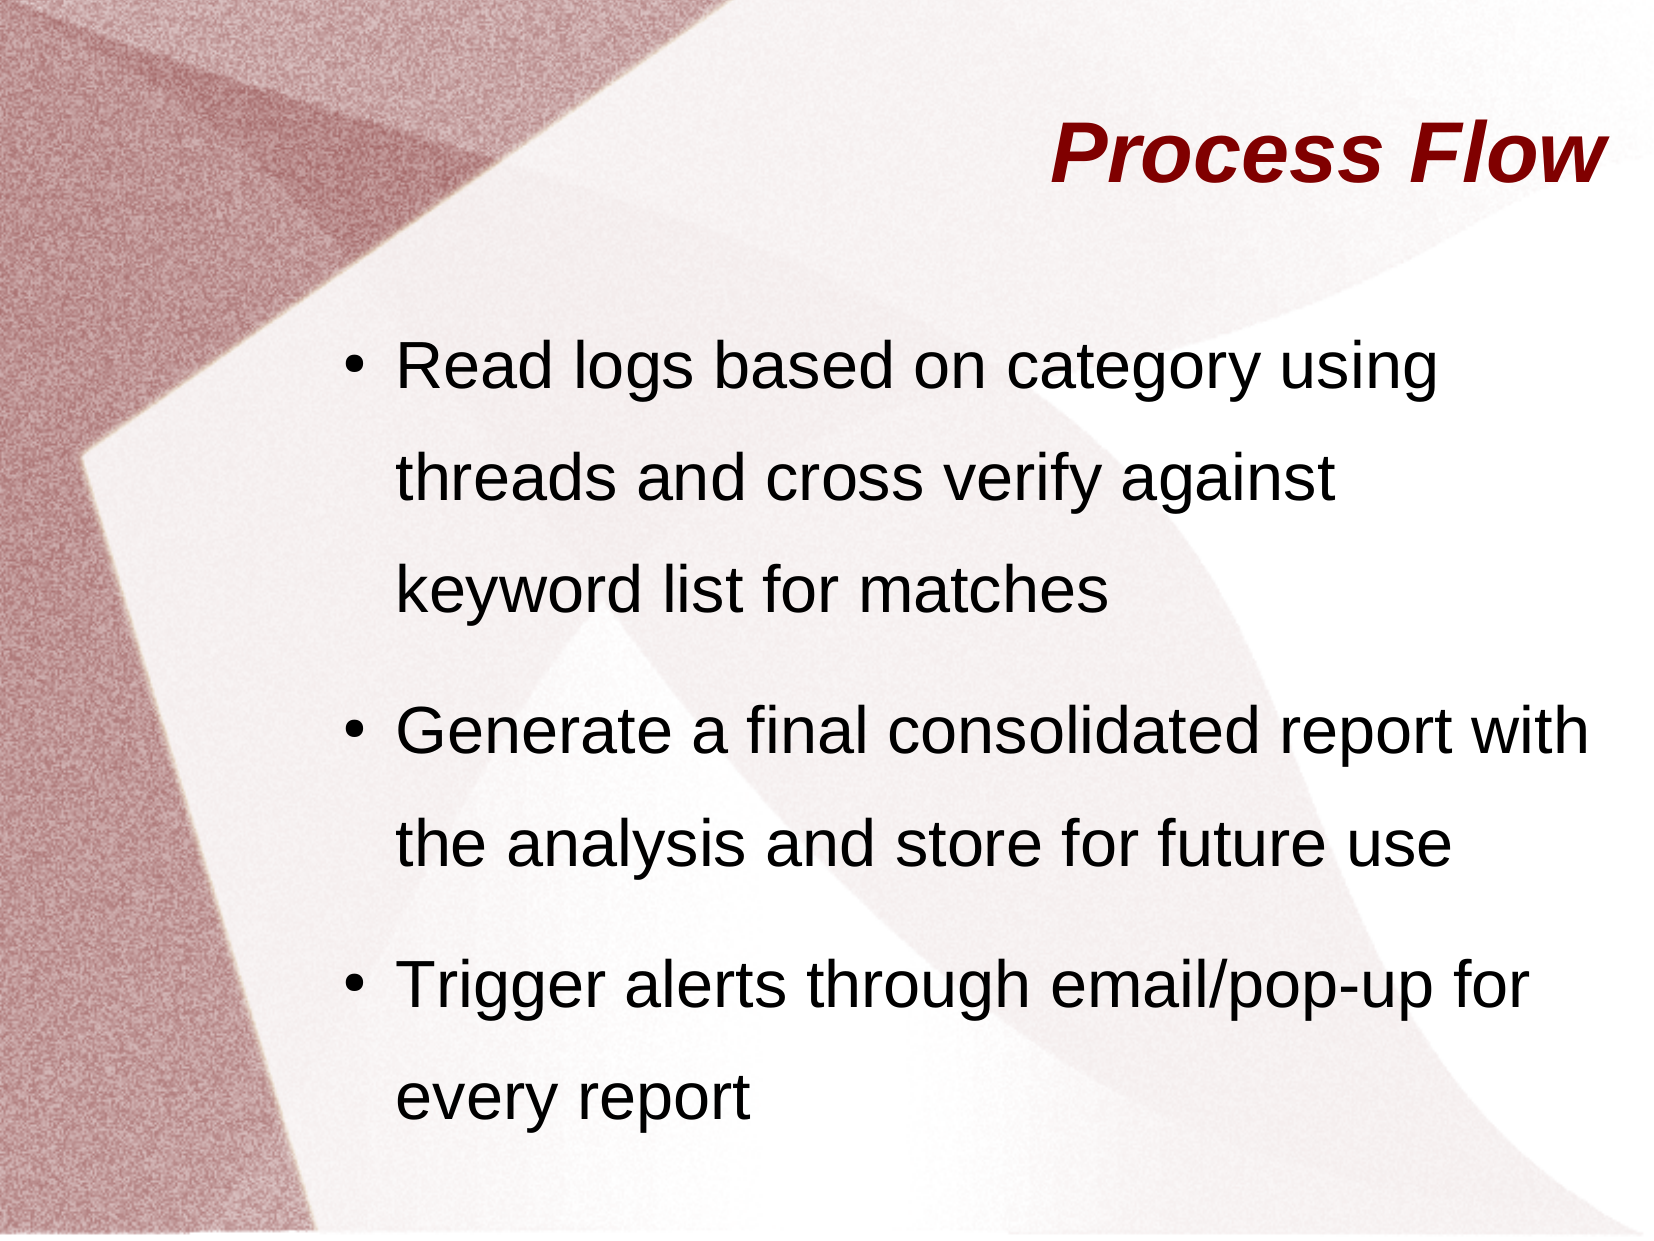

# Process Flow
Read logs based on category using threads and cross verify against keyword list for matches
Generate a final consolidated report with the analysis and store for future use
Trigger alerts through email/pop-up for every report